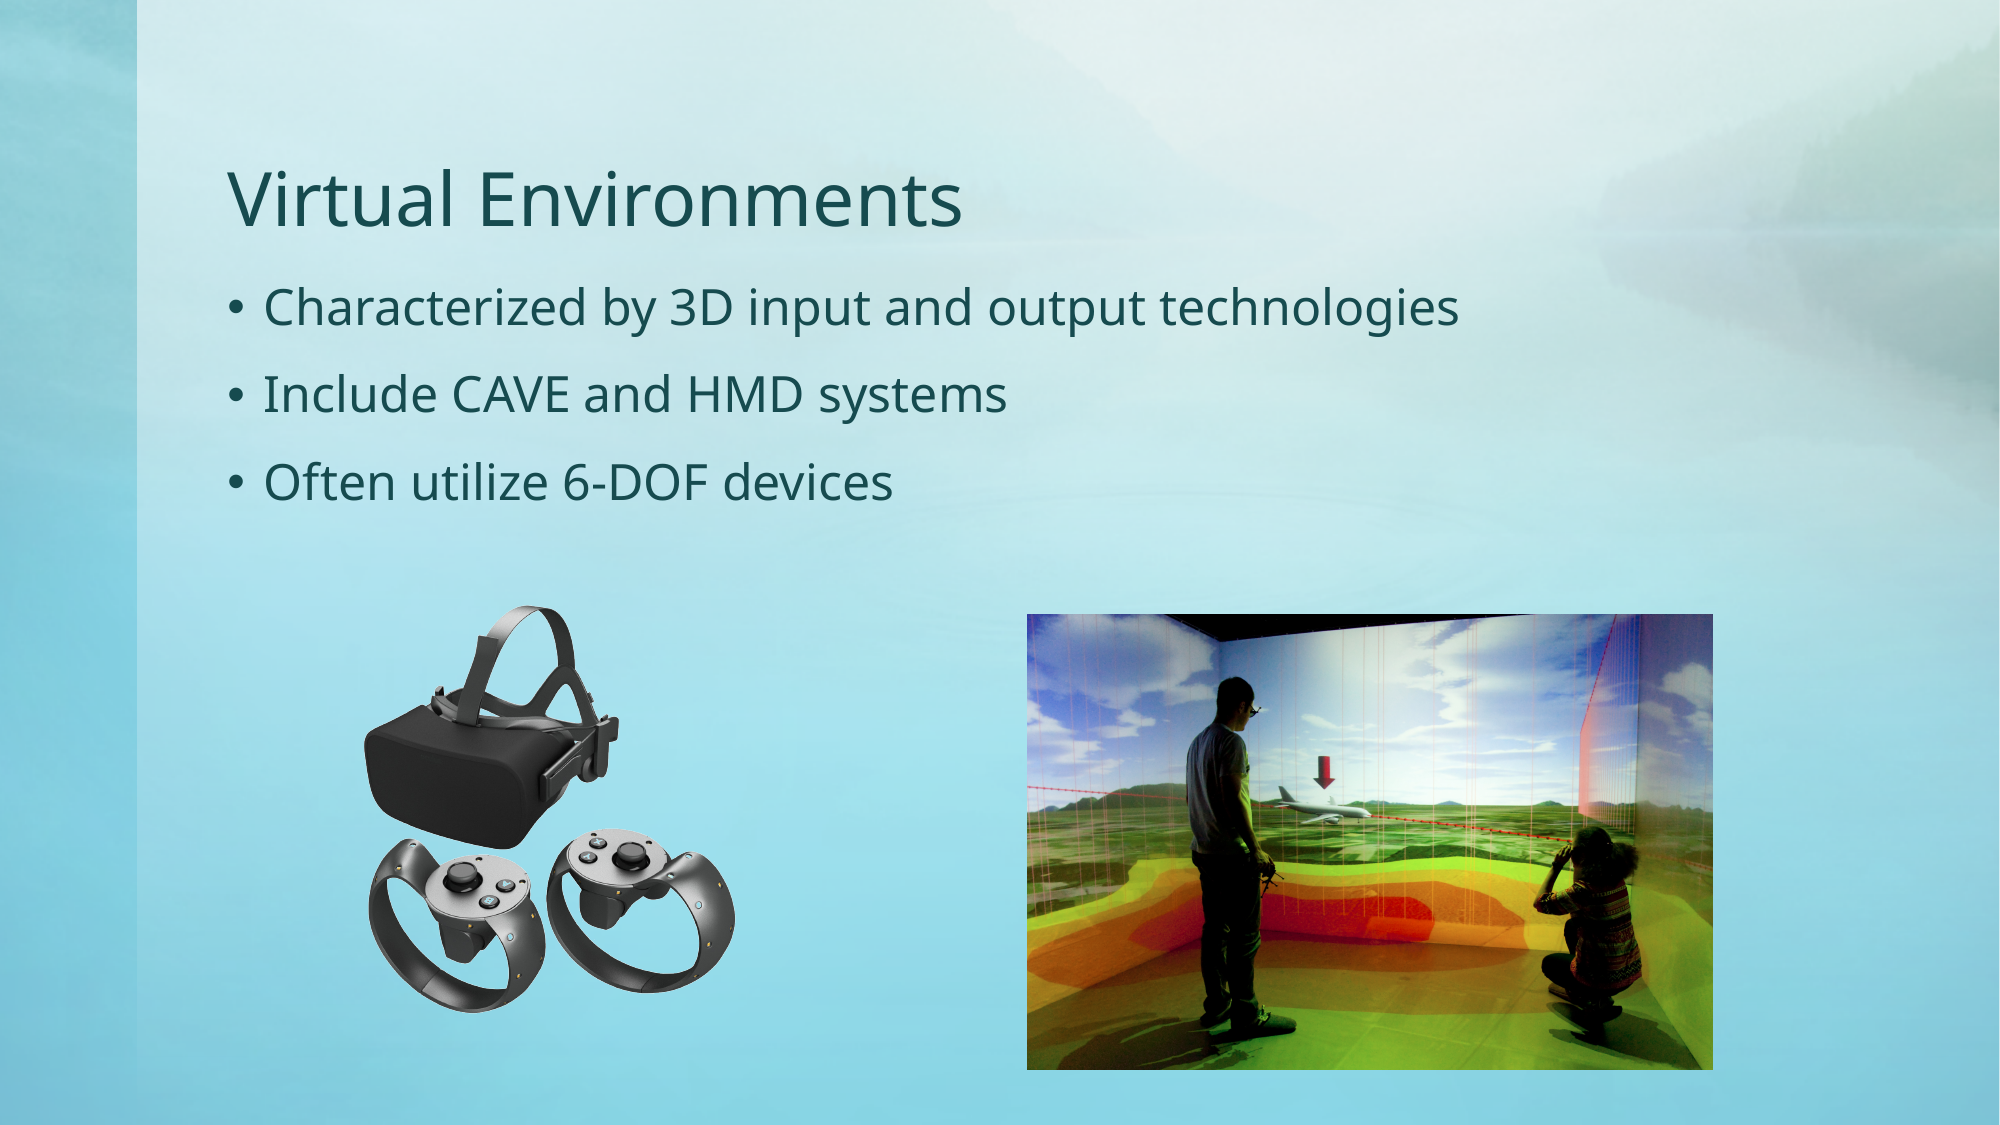

# Virtual Environments
Characterized by 3D input and output technologies
Include CAVE and HMD systems
Often utilize 6-DOF devices